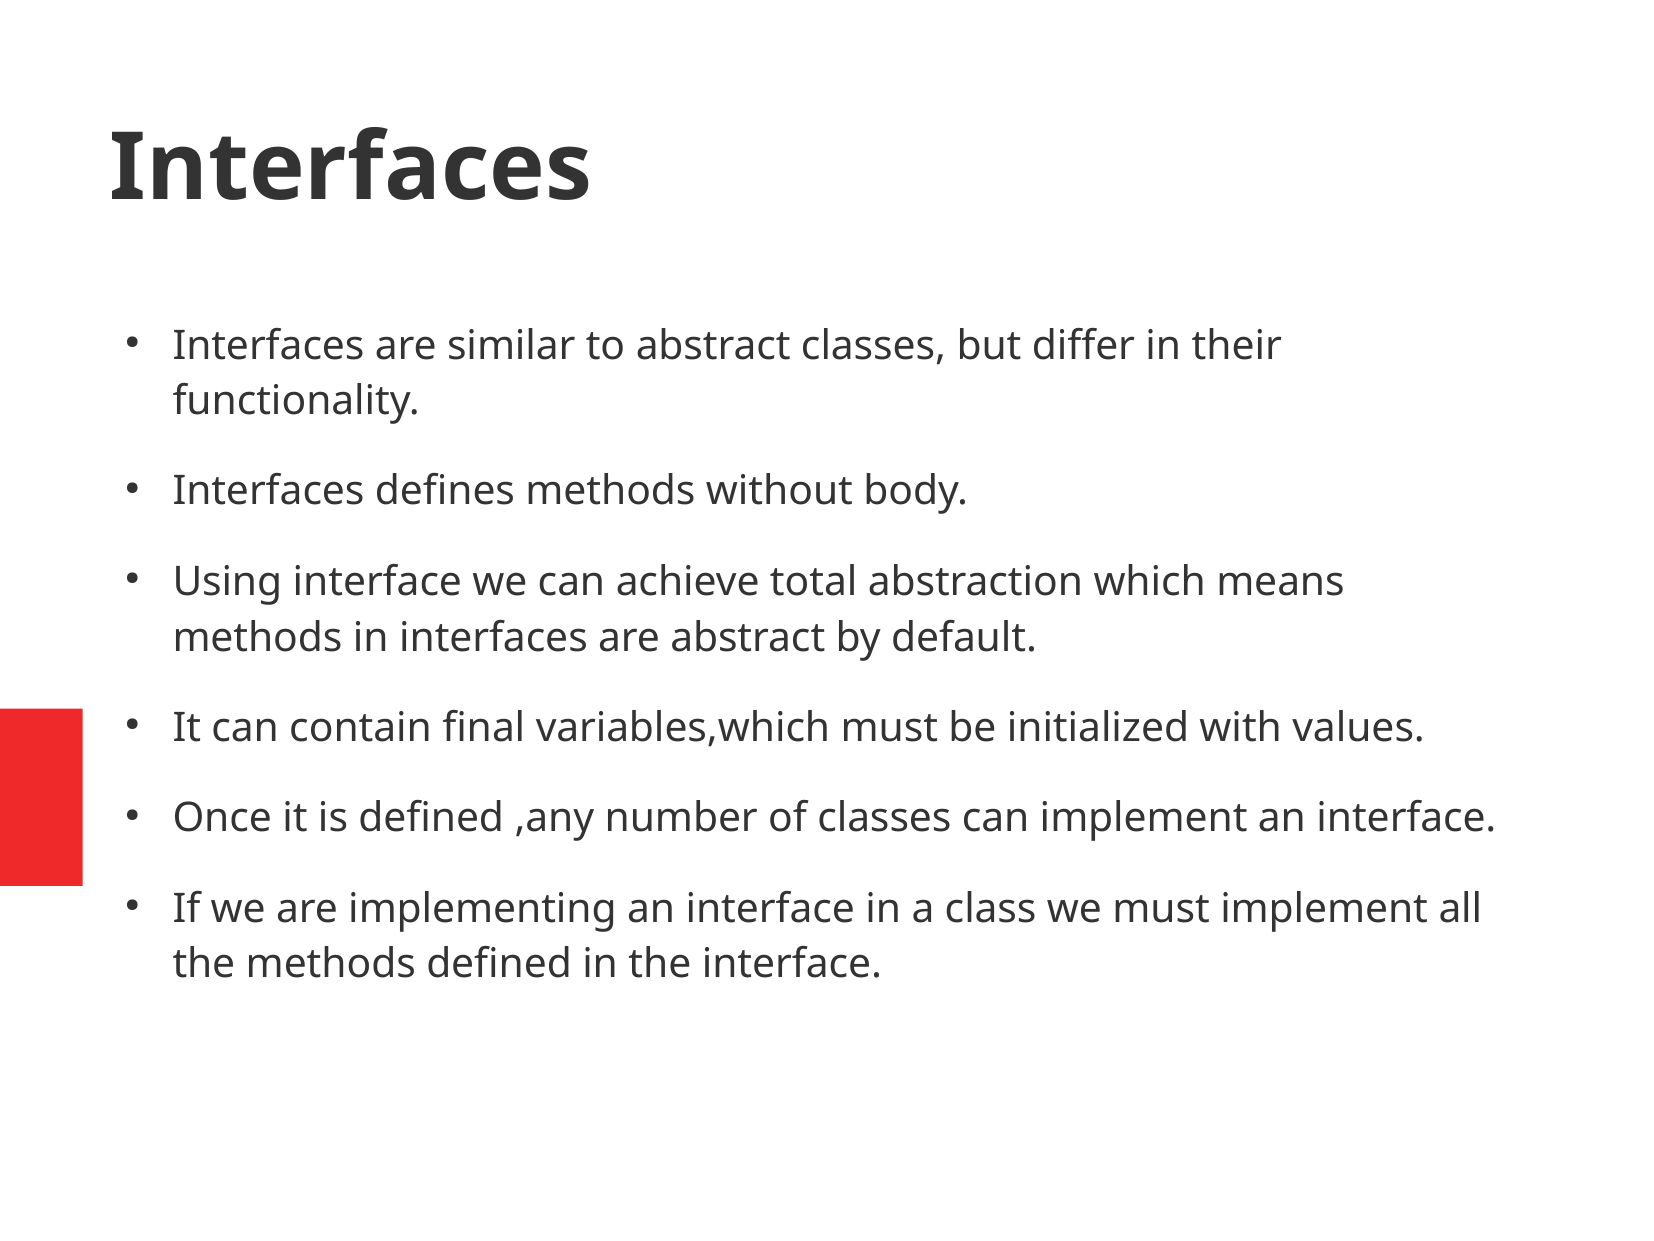

# Interfaces
Interfaces are similar to abstract classes, but differ in their functionality.
Interfaces defines methods without body.
Using interface we can achieve total abstraction which means methods in interfaces are abstract by default.
It can contain final variables,which must be initialized with values.
Once it is defined ,any number of classes can implement an interface.
If we are implementing an interface in a class we must implement all the methods defined in the interface.